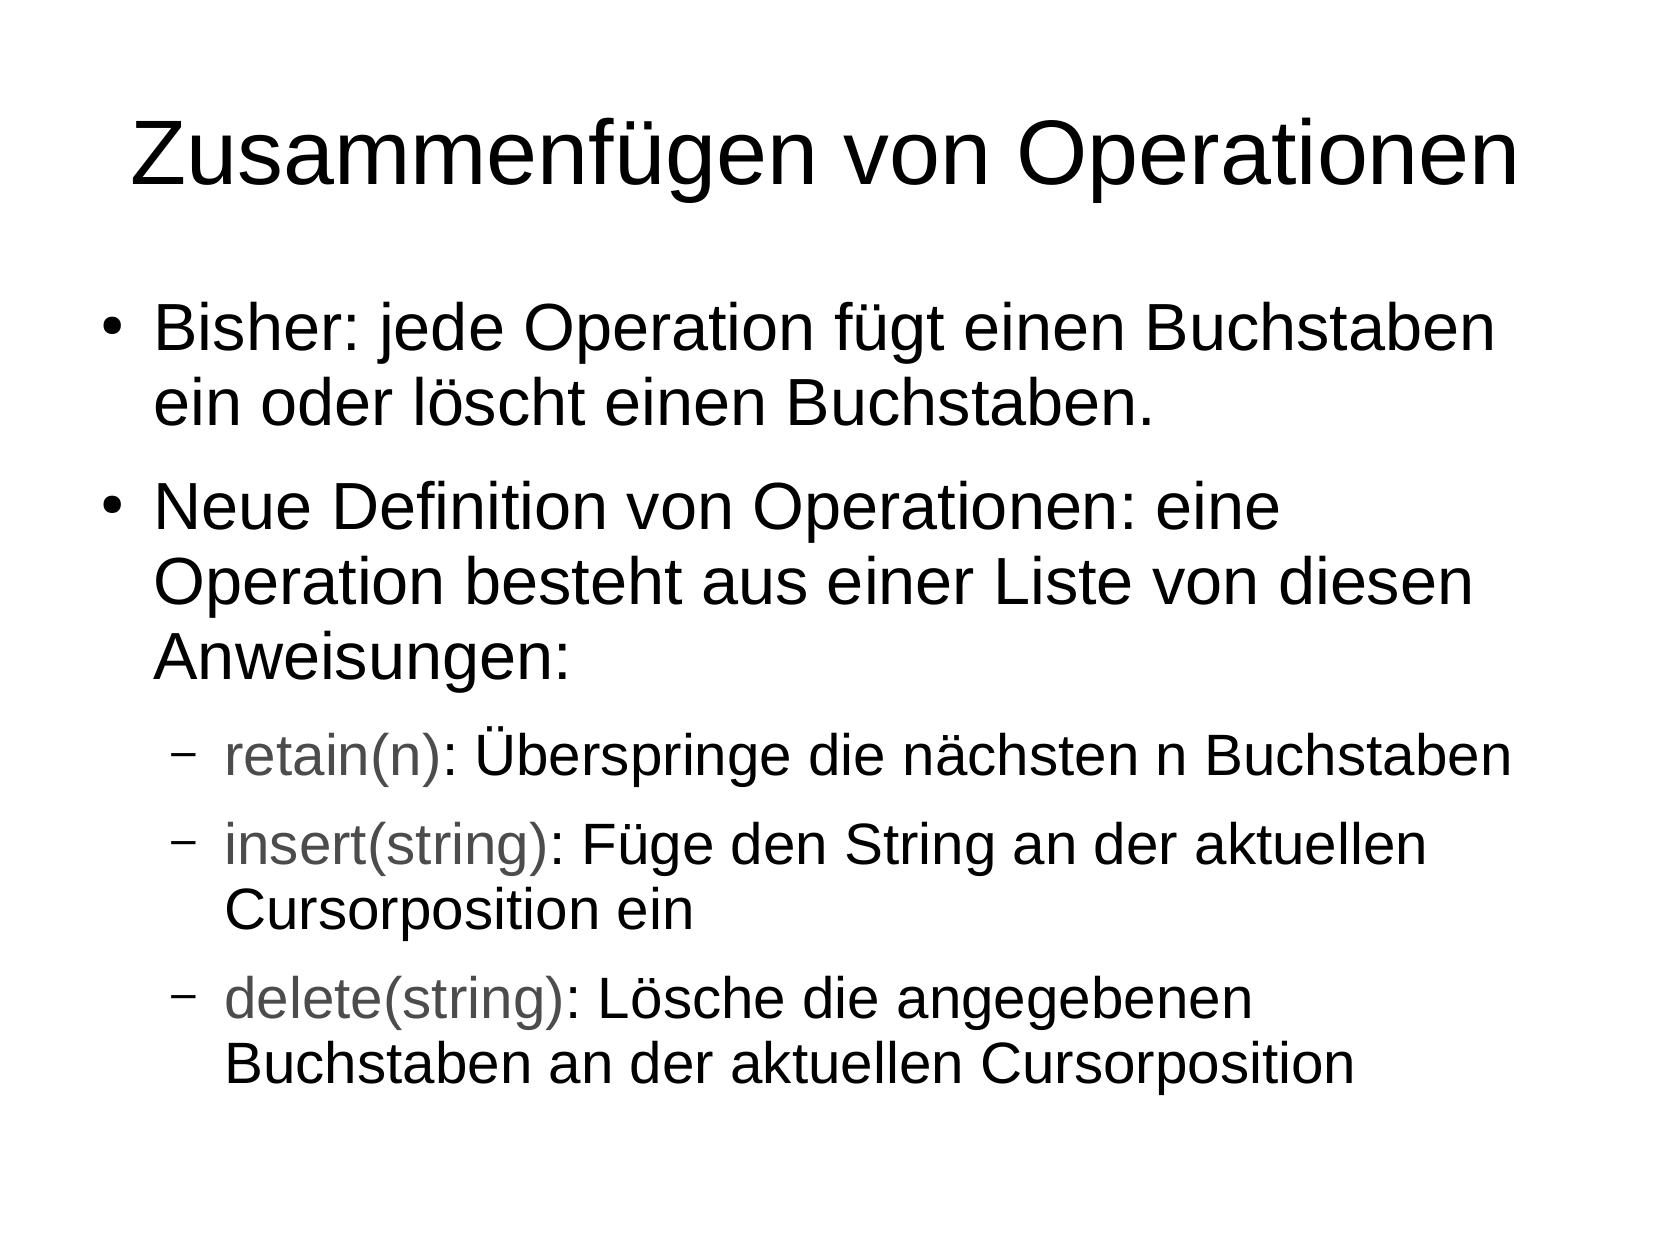

# Zusammenfügen von Operationen
Bisher: jede Operation fügt einen Buchstaben ein oder löscht einen Buchstaben.
Neue Definition von Operationen: eine Operation besteht aus einer Liste von diesen Anweisungen:
retain(n): Überspringe die nächsten n Buchstaben
insert(string): Füge den String an der aktuellen Cursorposition ein
delete(string): Lösche die angegebenen Buchstaben an der aktuellen Cursorposition